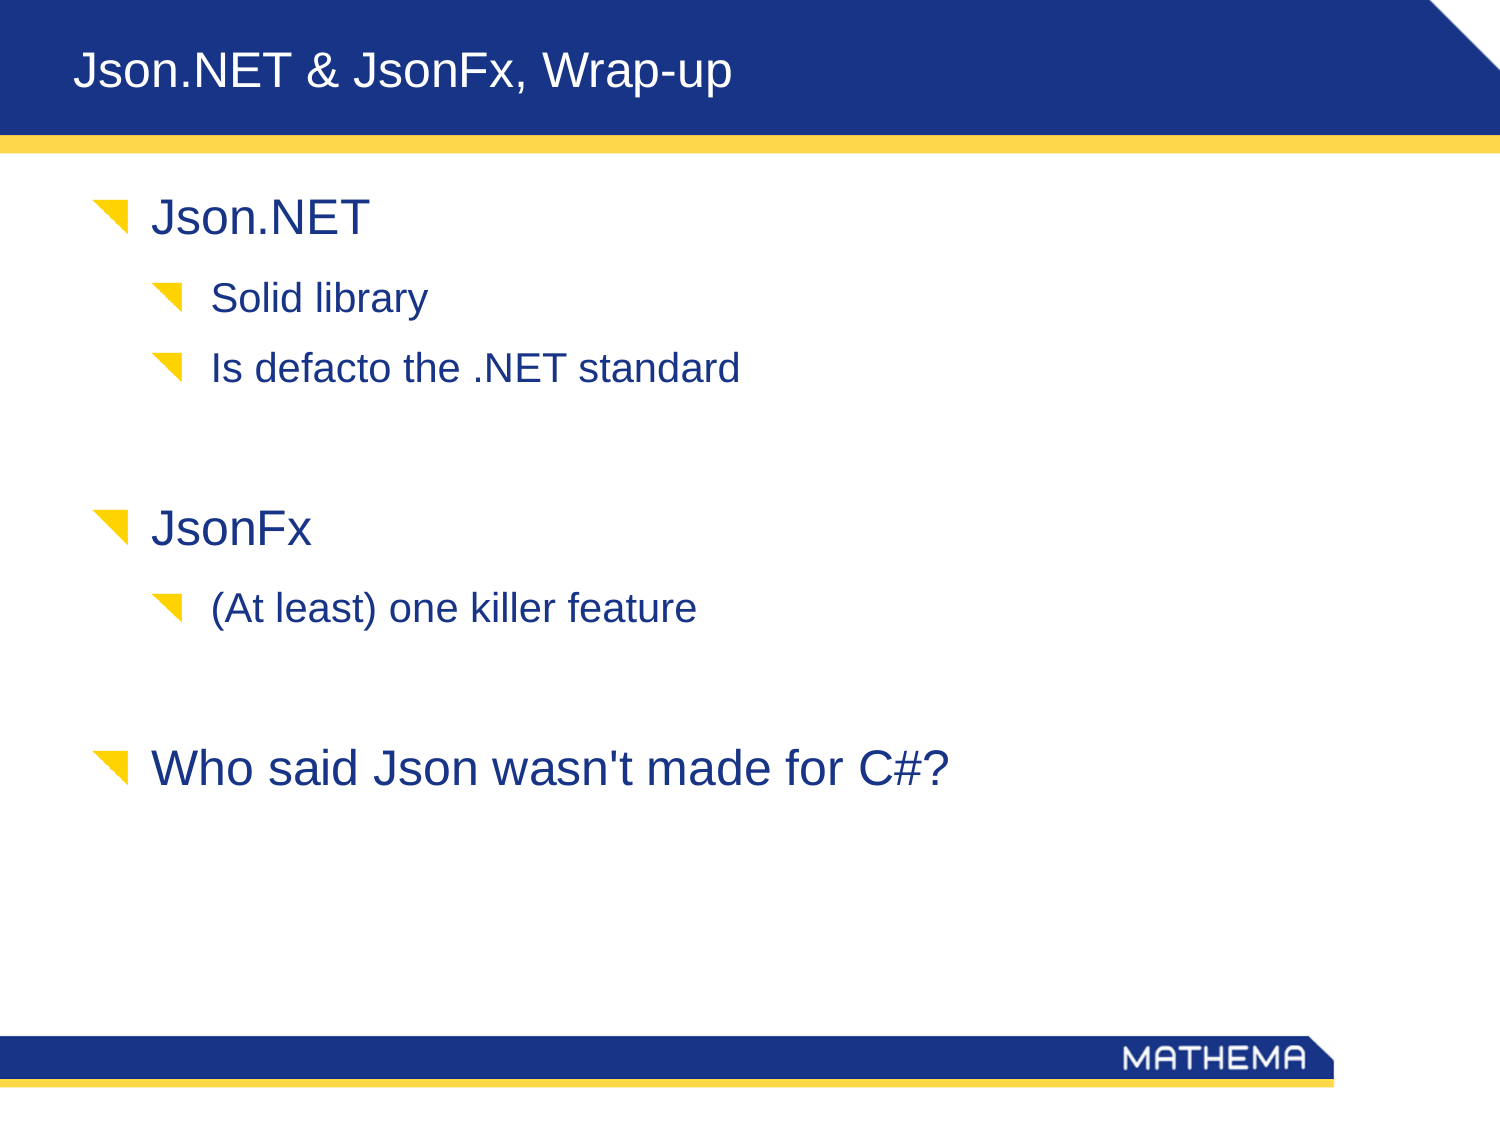

# Json.NET & JsonFx, Wrap-up
Json.NET
Solid library
Is defacto the .NET standard
JsonFx
(At least) one killer feature
Who said Json wasn't made for C#?